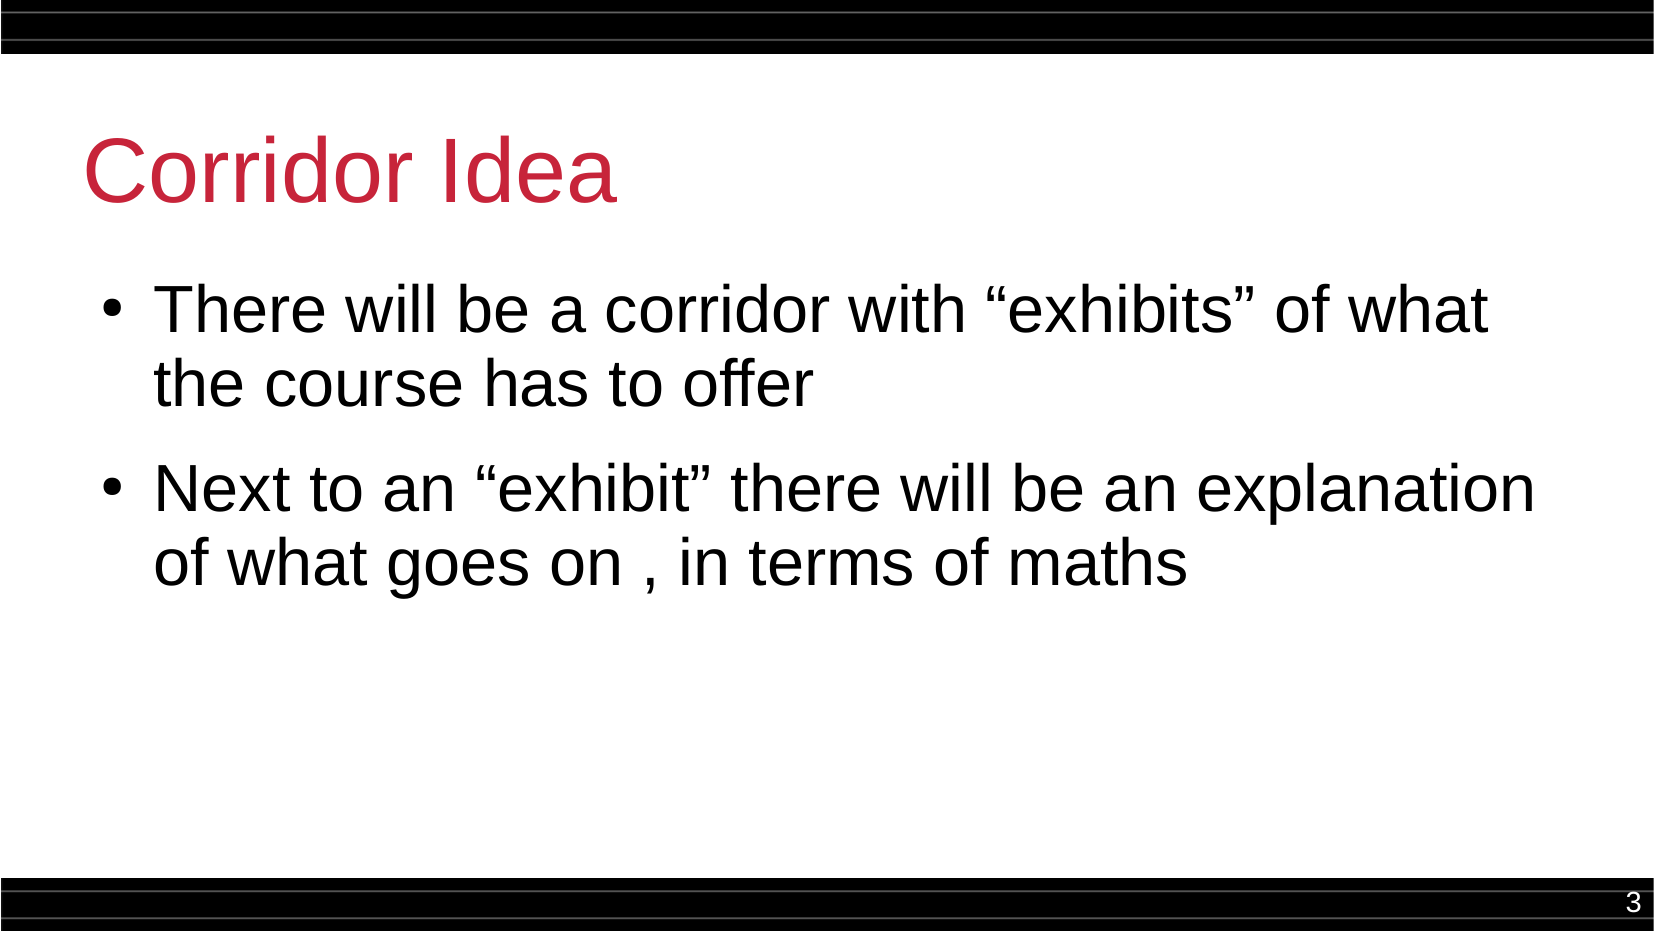

# Corridor Idea
There will be a corridor with “exhibits” of what the course has to offer
Next to an “exhibit” there will be an explanation of what goes on , in terms of maths